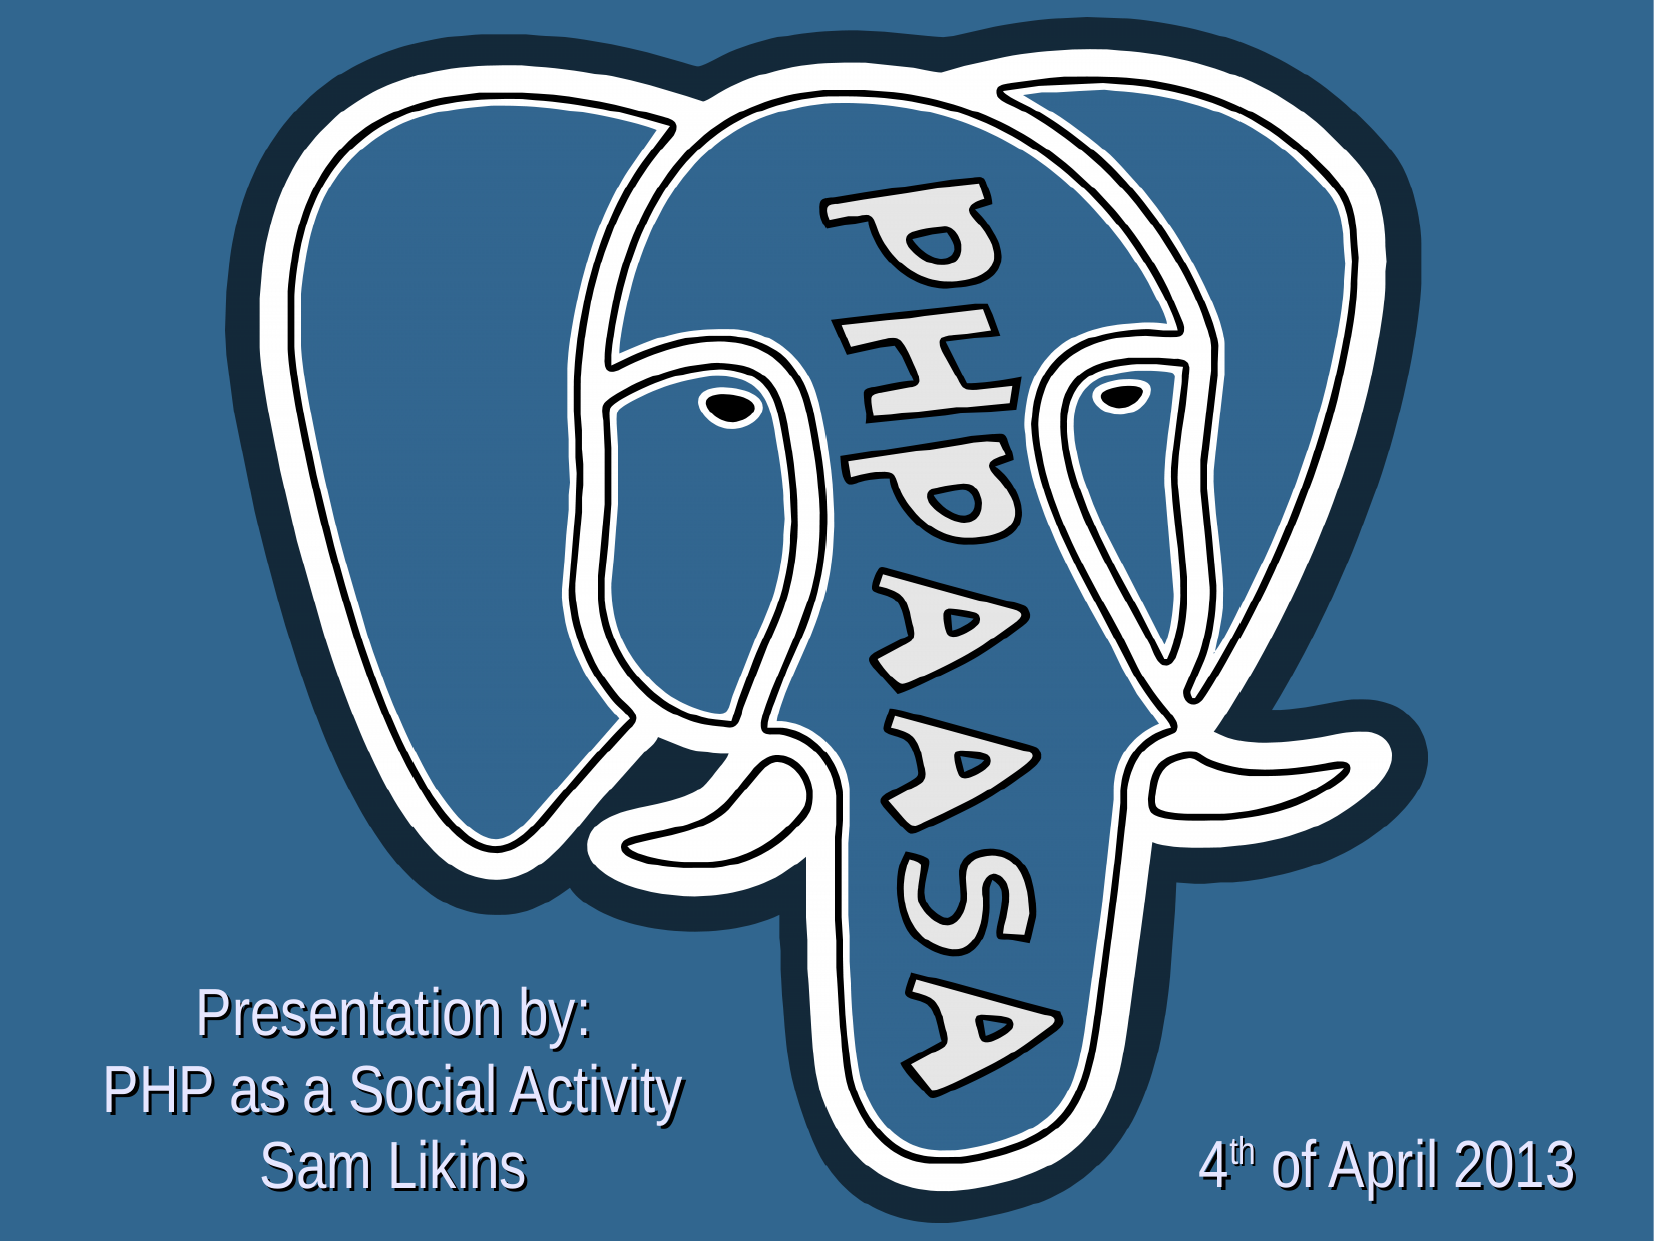

Presentation by:
PHP as a Social Activity
Sam Likins
4th of April 2013